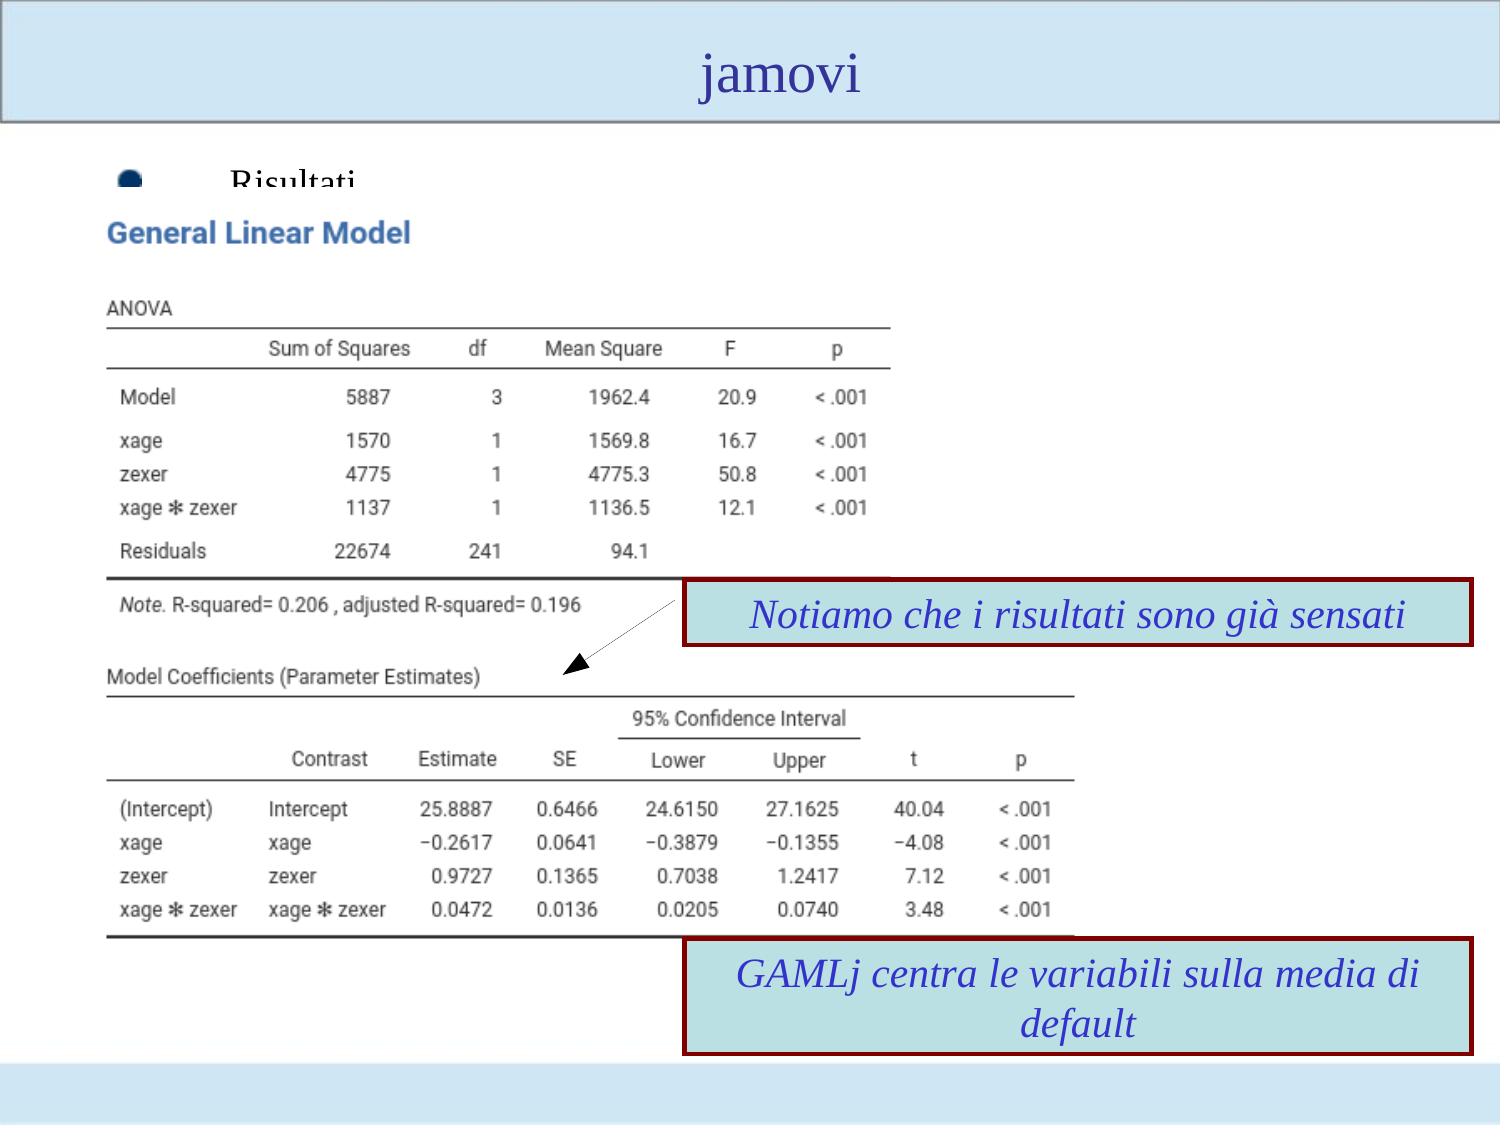

# jamovi
Risultati
Notiamo che i risultati sono già sensati
GAMLj centra le variabili sulla media di default